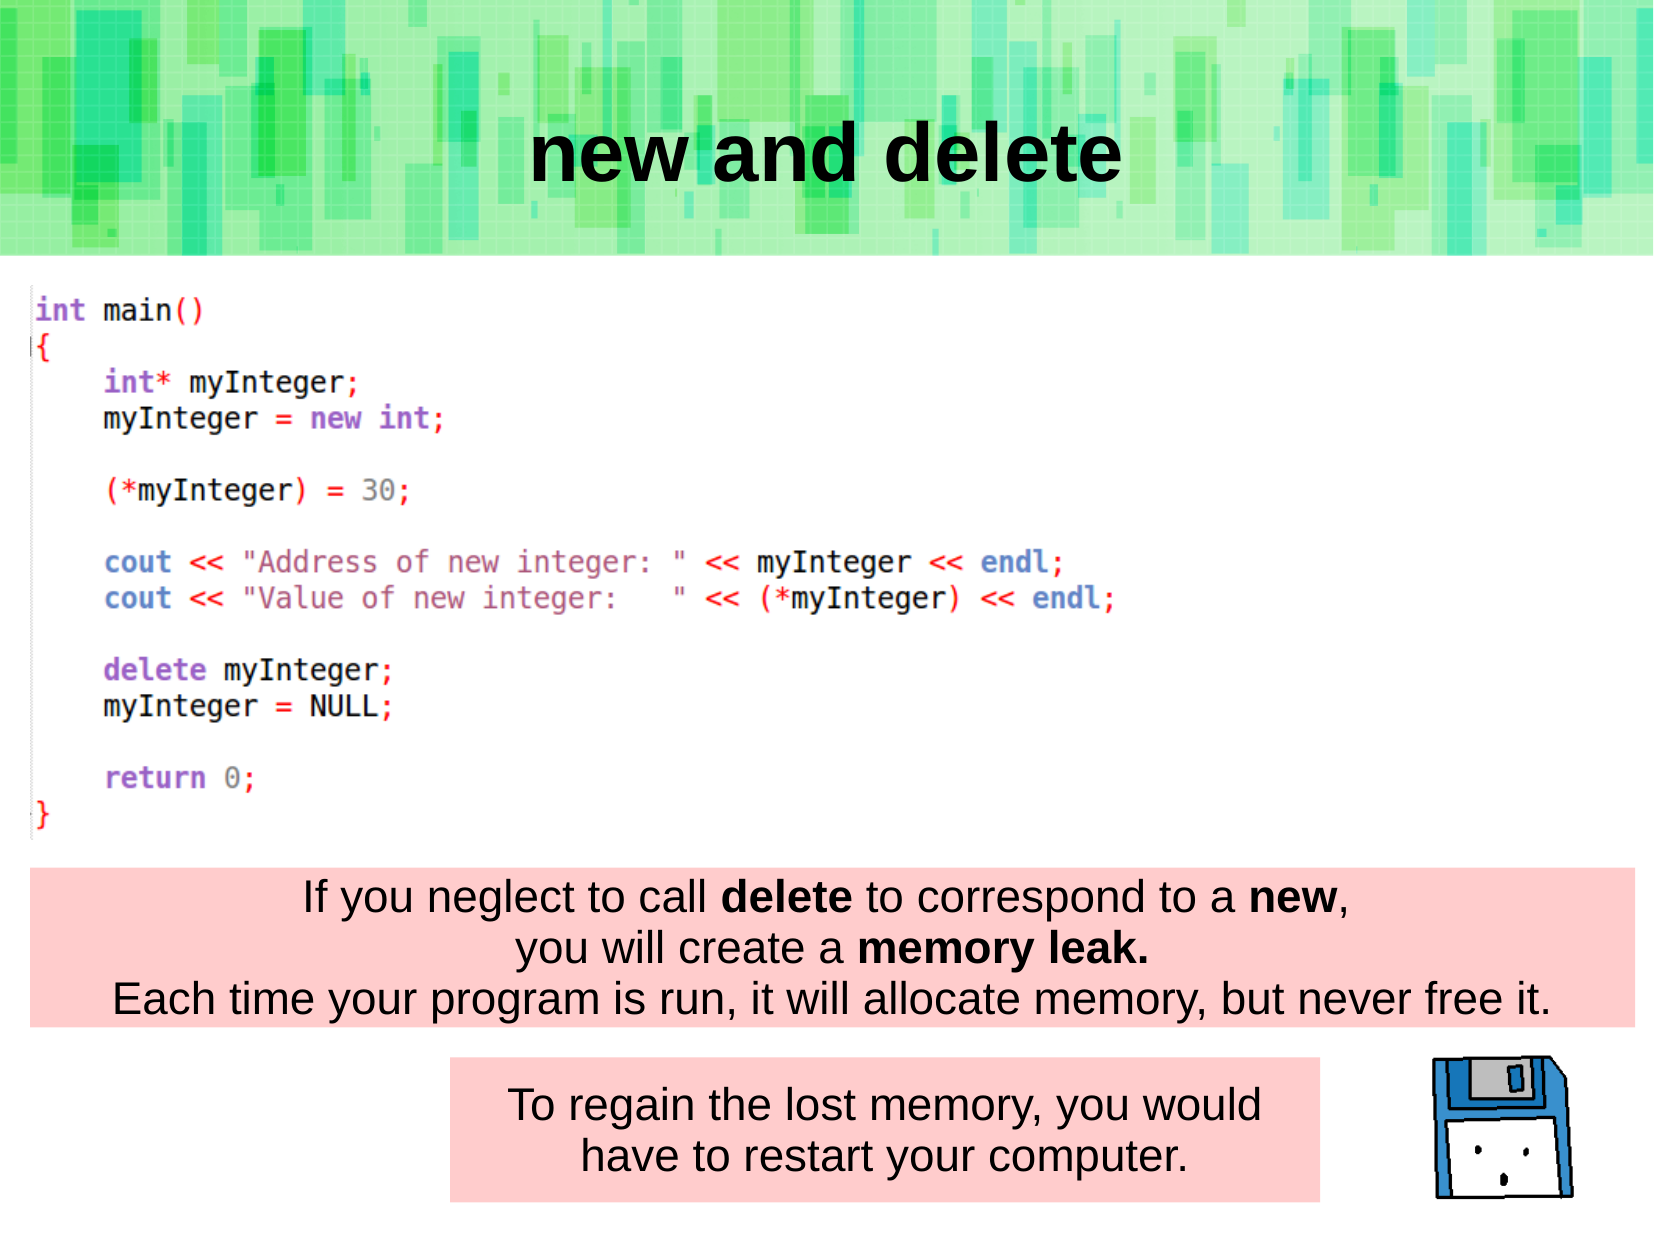

# new and delete
If you neglect to call delete to correspond to a new,
you will create a memory leak.
Each time your program is run, it will allocate memory, but never free it.
To regain the lost memory, you would have to restart your computer.